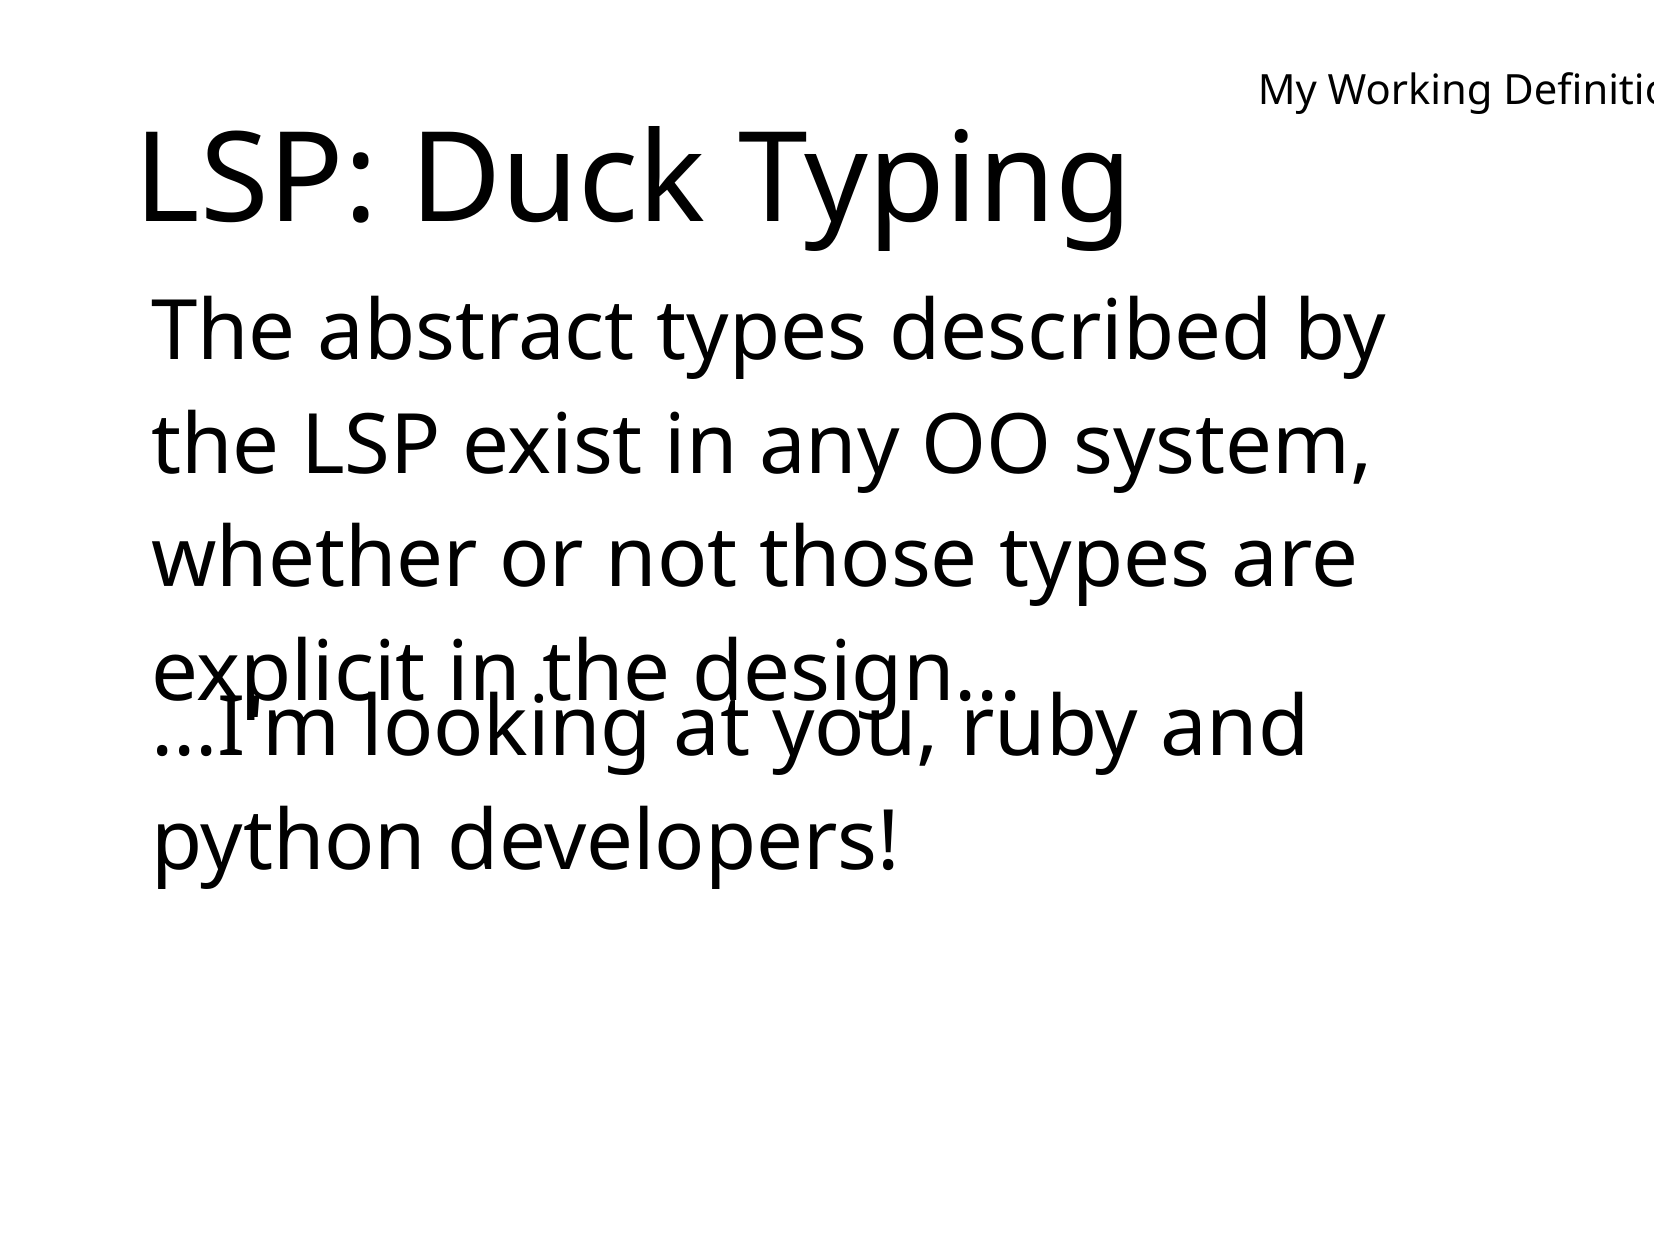

My Working Definition
LSP: Duck Typing
The abstract types described by the LSP exist in any OO system, whether or not those types are explicit in the design...
...I'm looking at you, ruby and python developers!